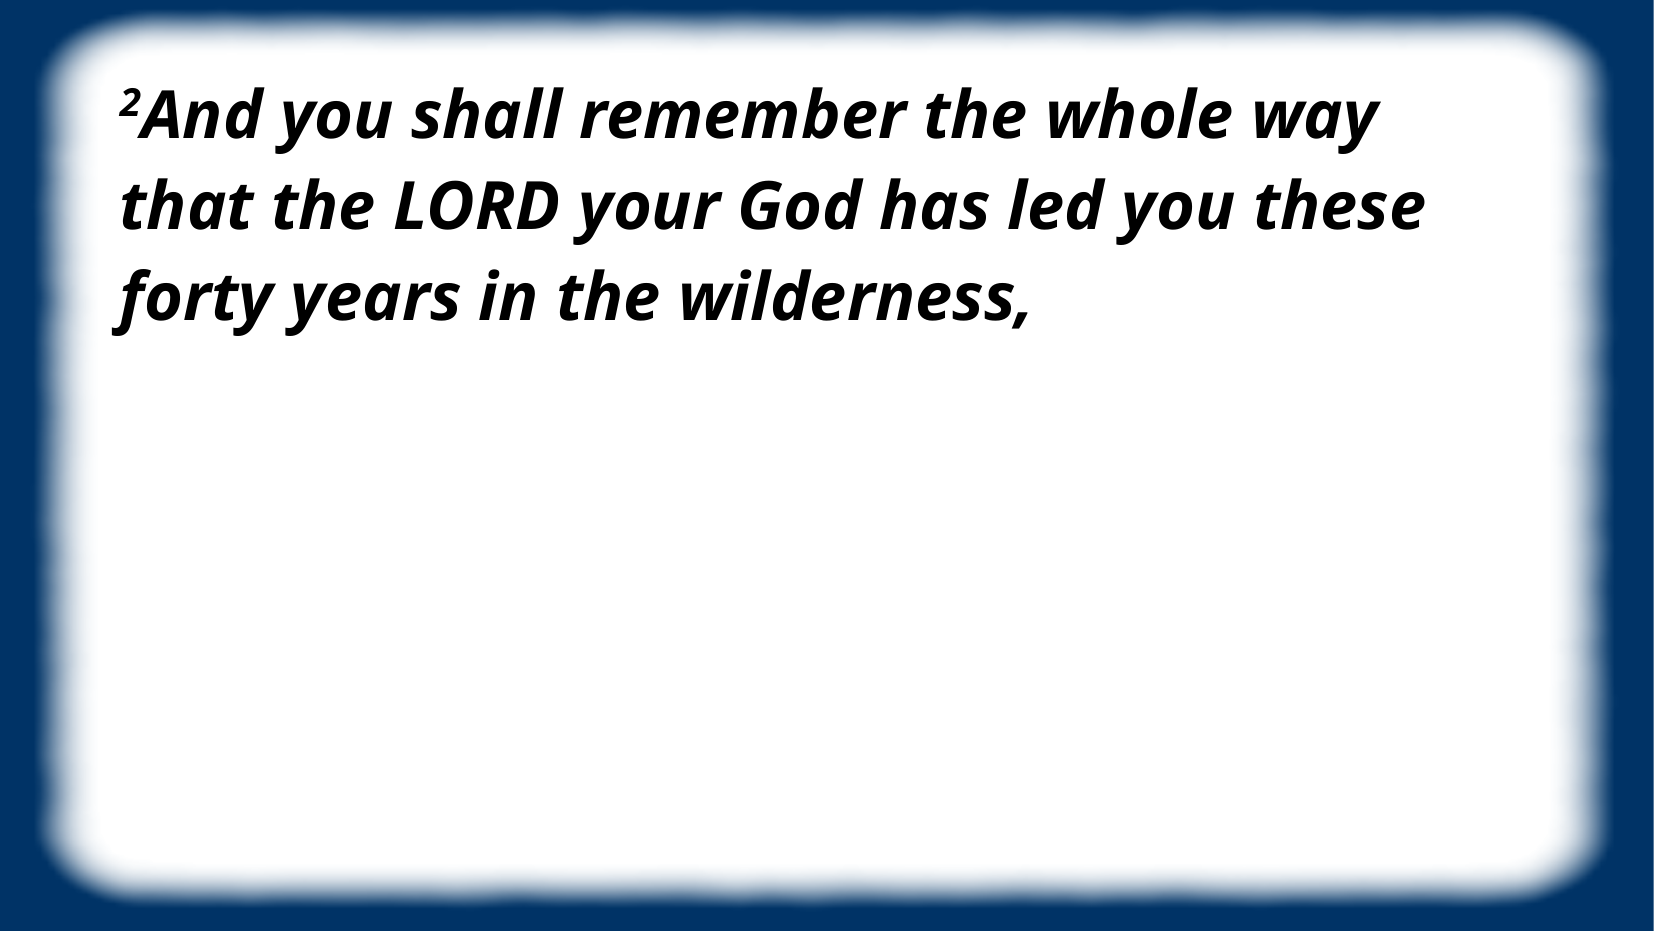

2And you shall remember the whole way that the LORD your God has led you these forty years in the wilderness,